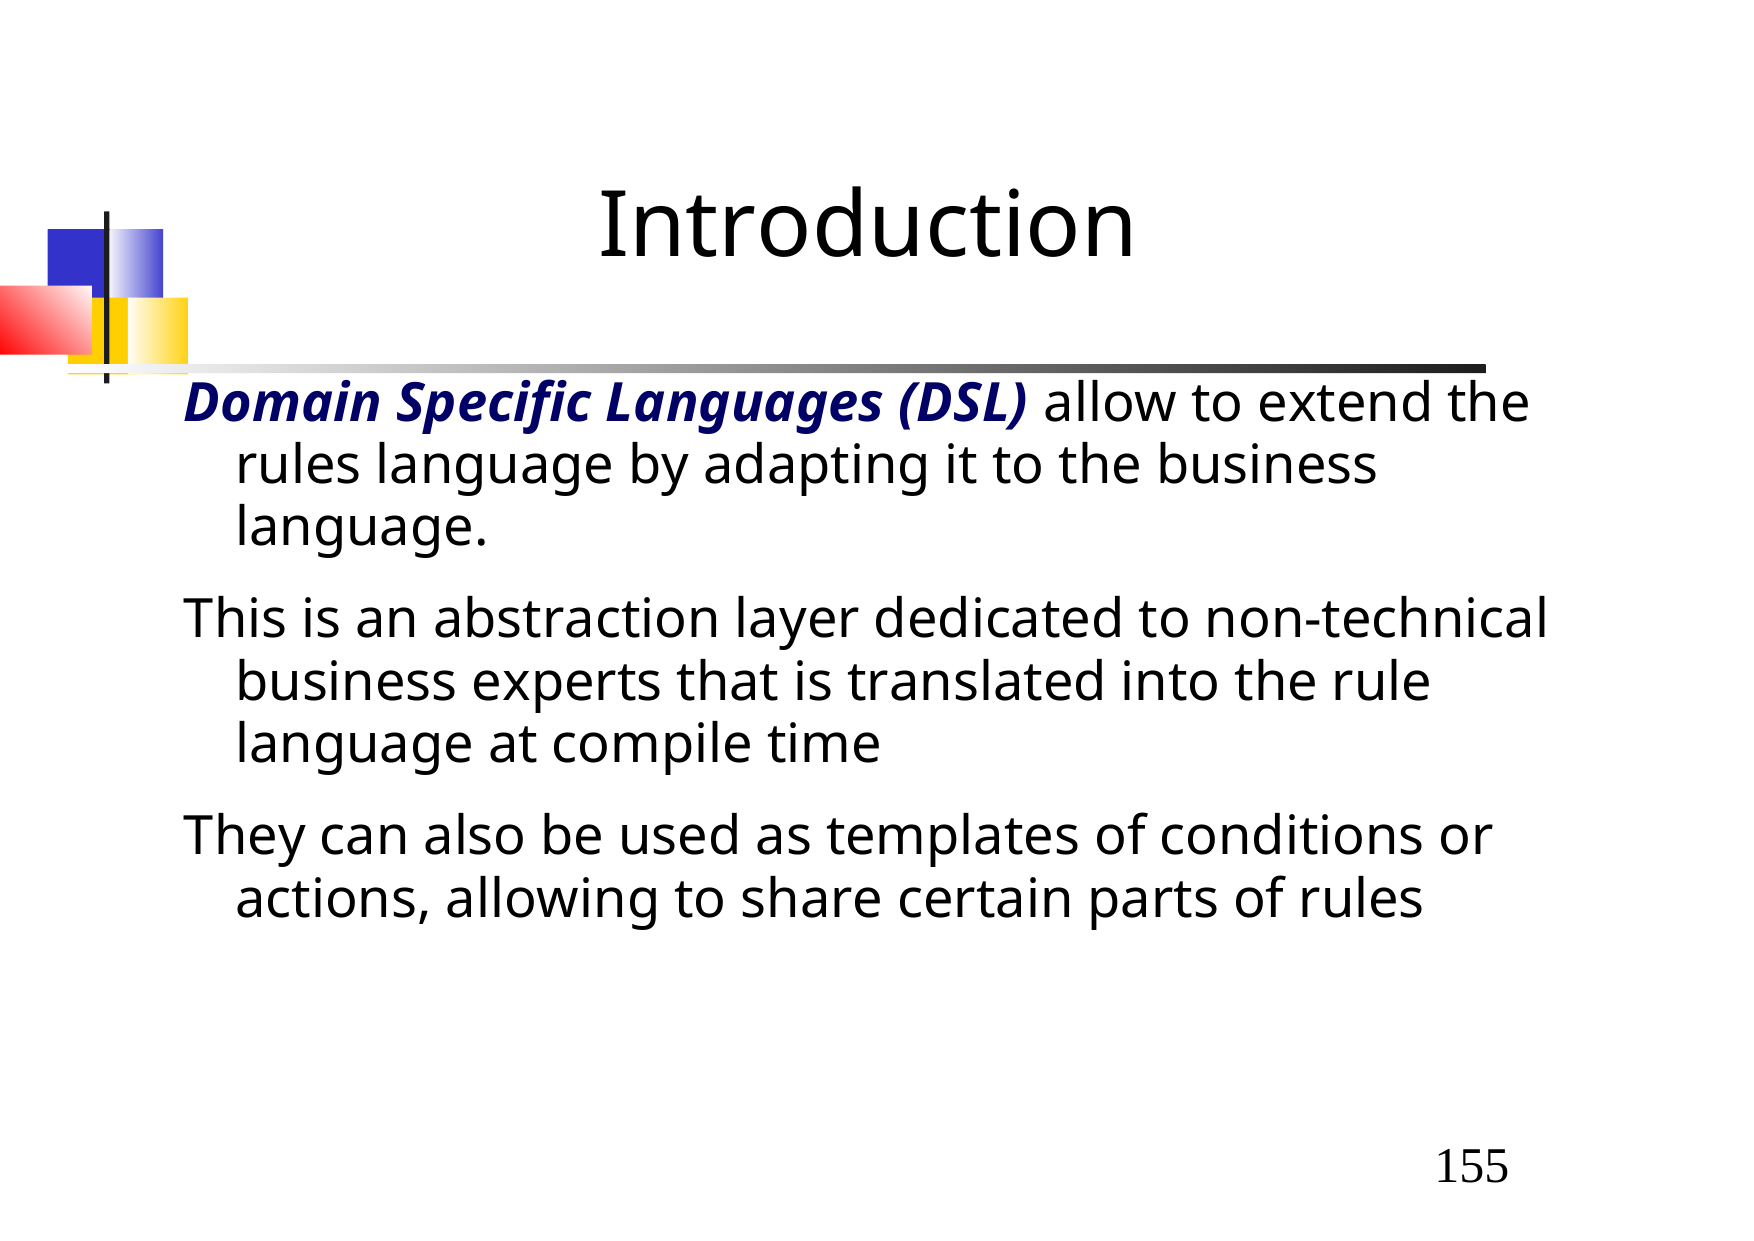

# Introduction
Domain Specific Languages (DSL) allow to extend the rules language by adapting it to the business language.
This is an abstraction layer dedicated to non-technical business experts that is translated into the rule language at compile time
They can also be used as templates of conditions or actions, allowing to share certain parts of rules